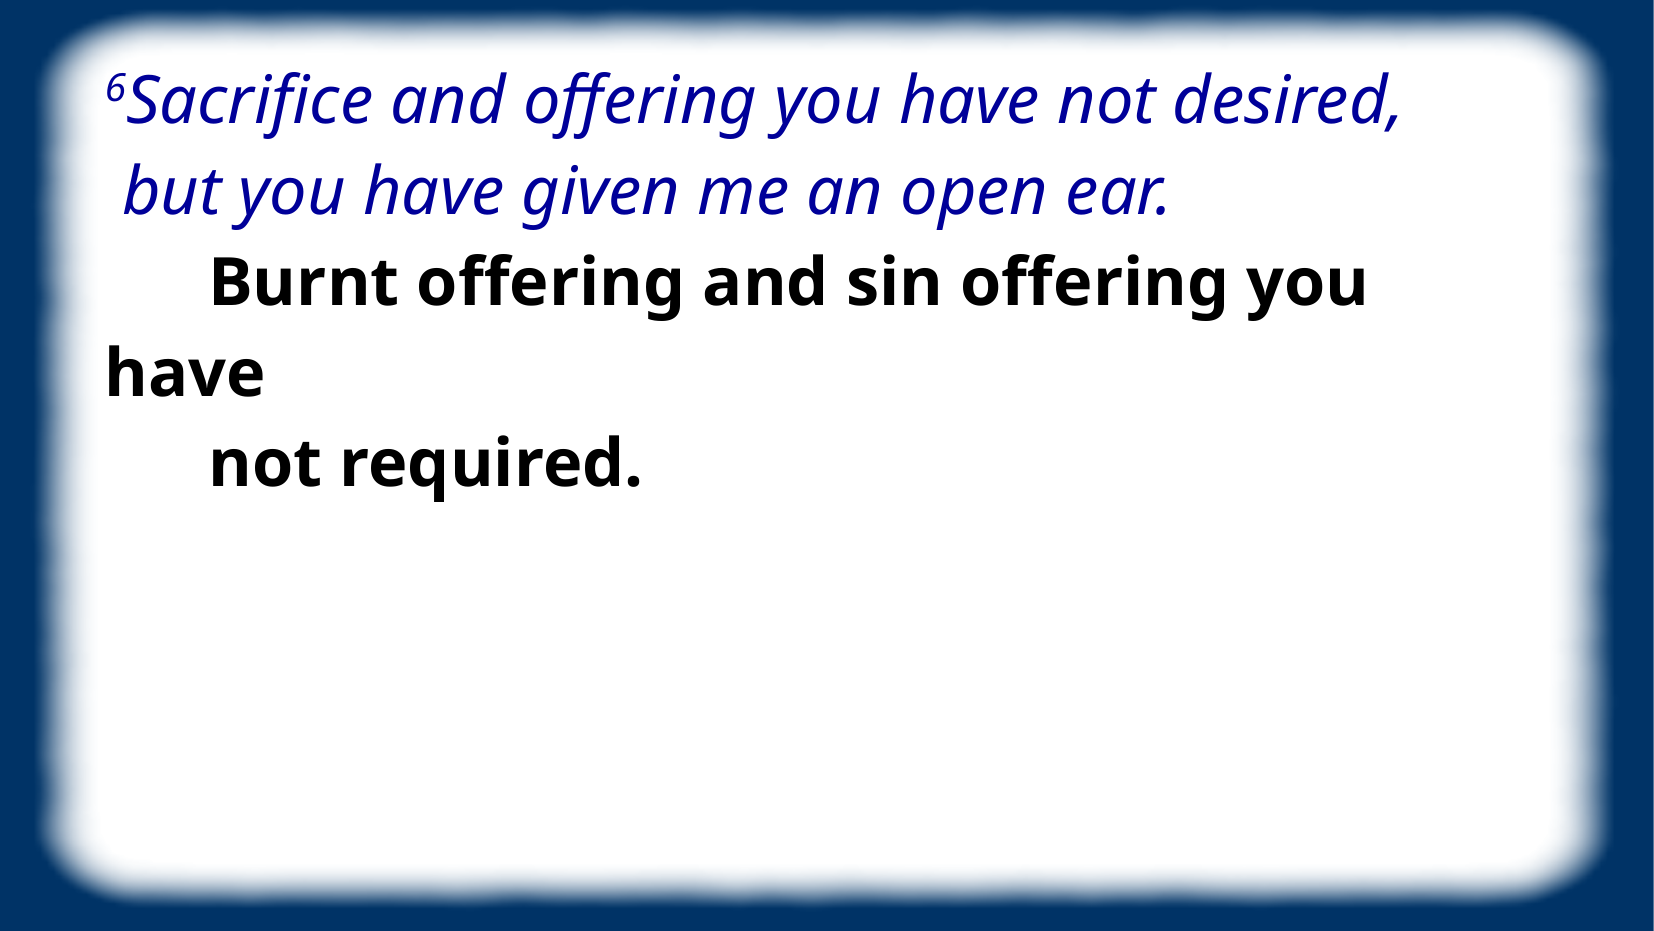

6Sacrifice and offering you have not desired,
 but you have given me an open ear.
 Burnt offering and sin offering you have
 not required.